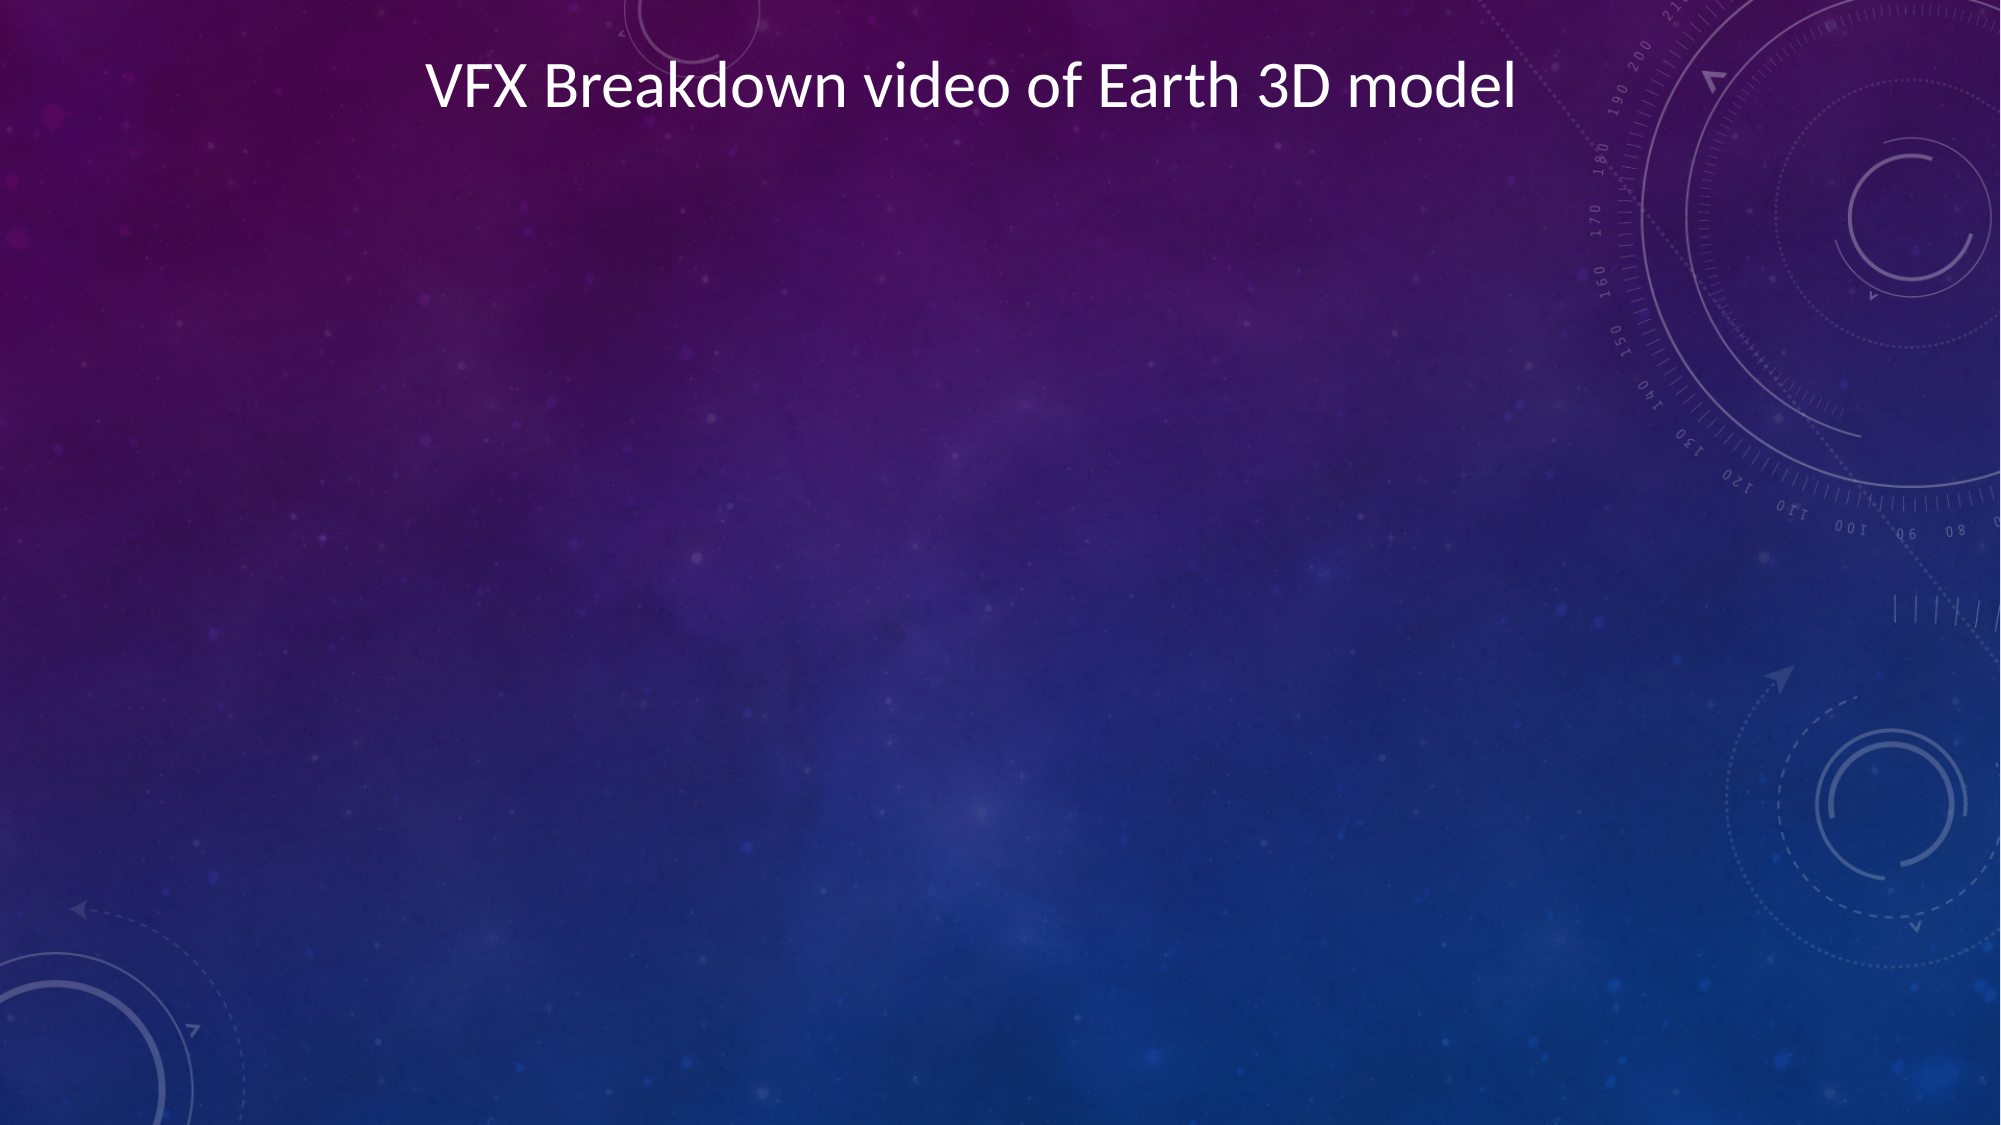

VFX Breakdown video of Earth 3D model